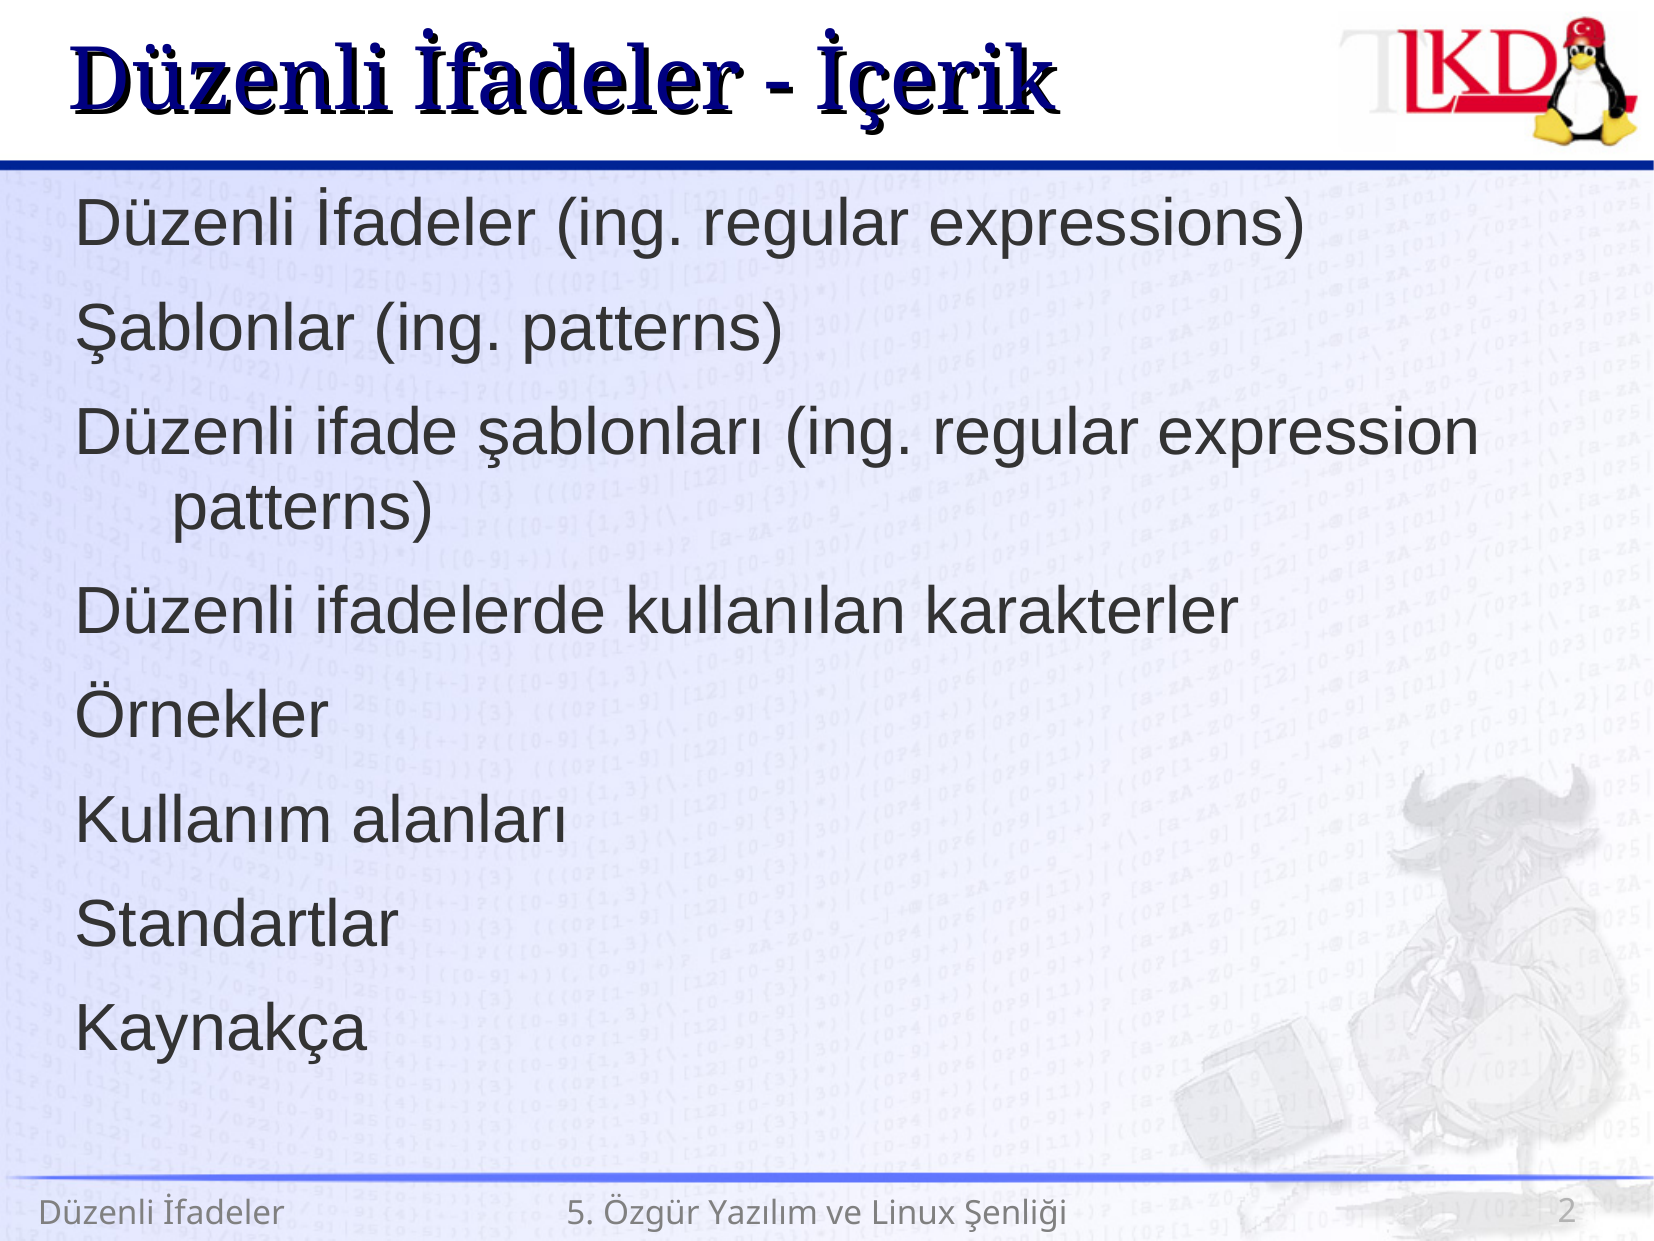

# Düzenli İfadeler - İçerik
Düzenli İfadeler (ing. regular expressions)
Şablonlar (ing. patterns)
Düzenli ifade şablonları (ing. regular expression patterns)
Düzenli ifadelerde kullanılan karakterler
Örnekler
Kullanım alanları
Standartlar
Kaynakça